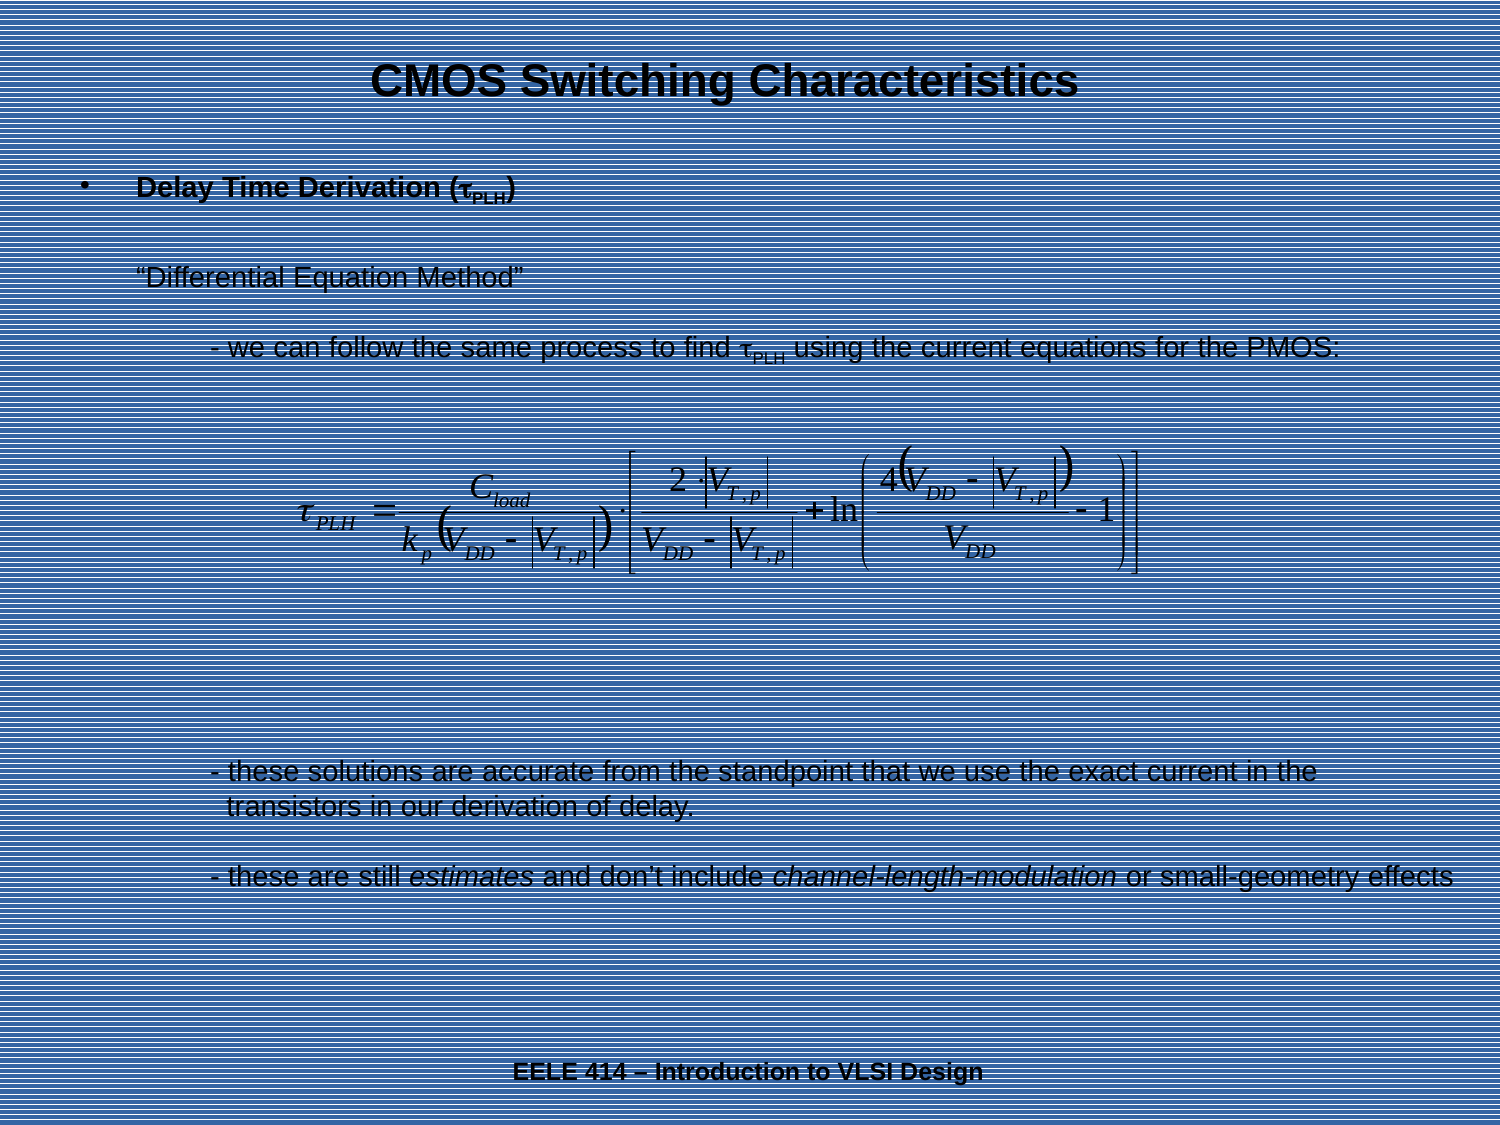

# CMOS Switching Characteristics
Delay Time Derivation (PLH)
“Differential Equation Method”
 	- we can follow the same process to find PLH using the current equations for the PMOS:
 	- these solutions are accurate from the standpoint that we use the exact current in the
 	 transistors in our derivation of delay.
 	- these are still estimates and don’t include channel-length-modulation or small-geometry effects